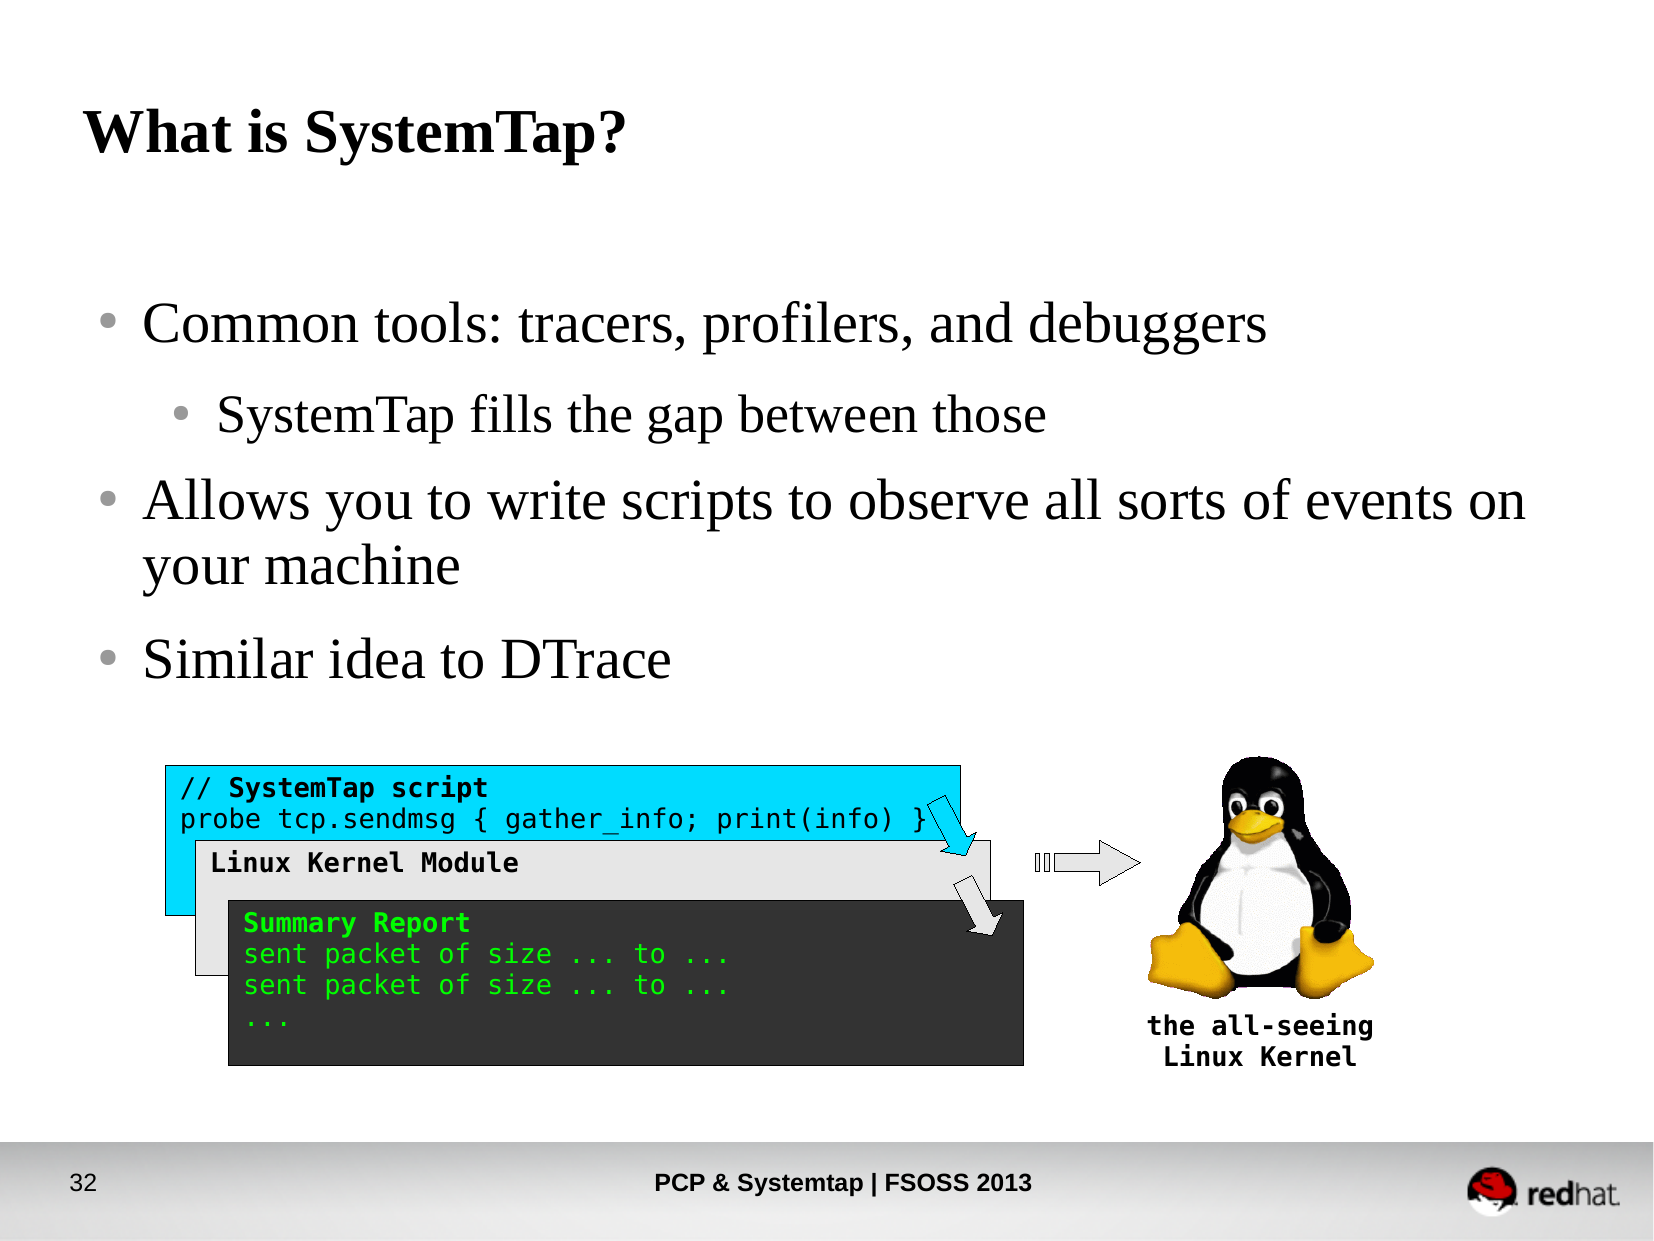

# What is SystemTap?
Common tools: tracers, profilers, and debuggers
SystemTap fills the gap between those
Allows you to write scripts to observe all sorts of events on your machine
Similar idea to DTrace
// SystemTap script
probe tcp.sendmsg { gather_info; print(info) }
Linux Kernel Module
Summary Report
sent packet of size ... to ...
sent packet of size ... to ...
...
the all-seeing Linux Kernel